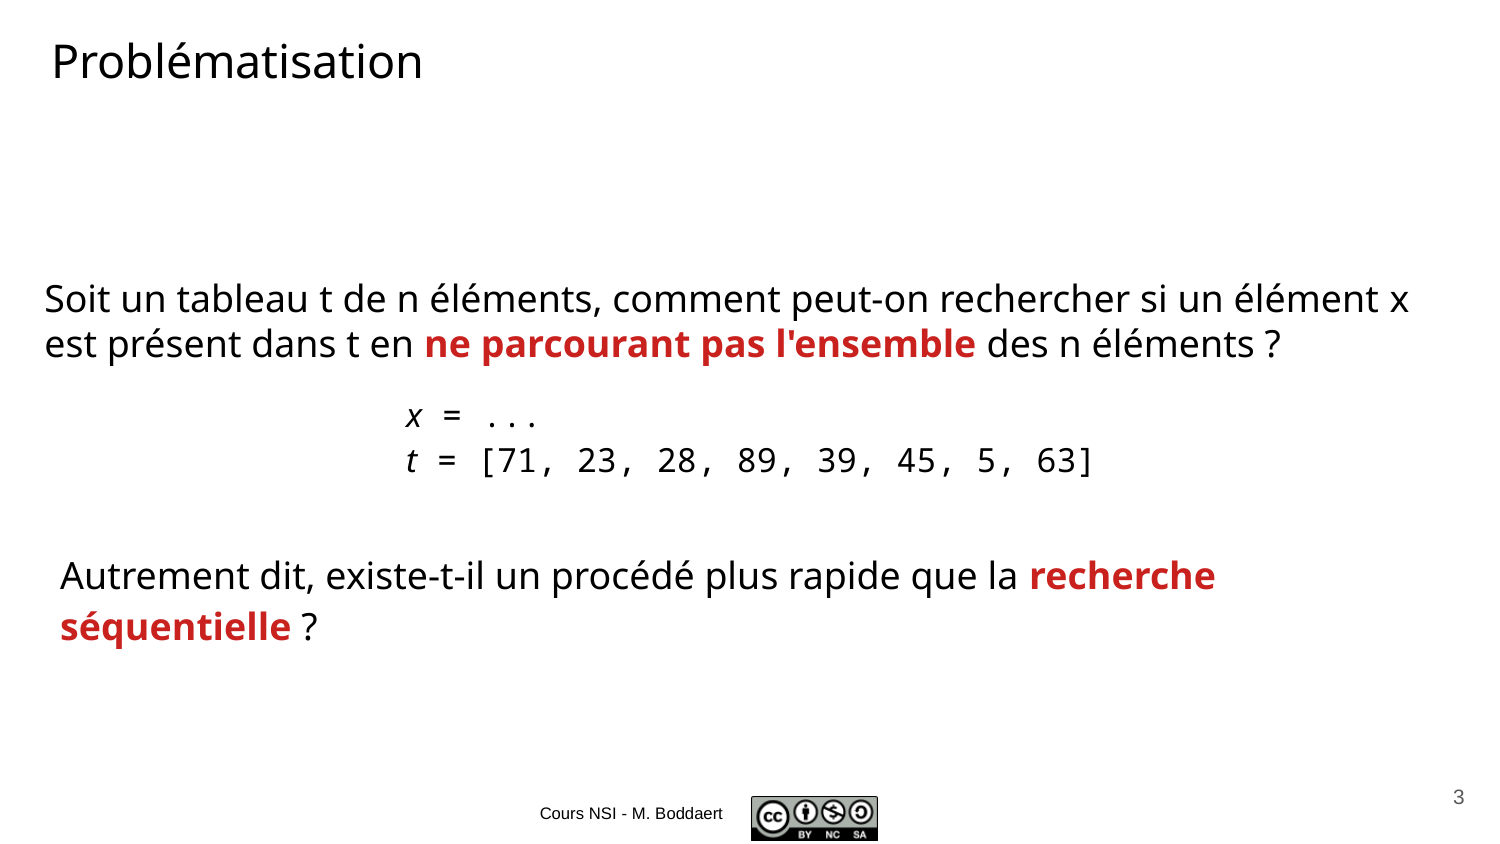

# Problématisation
Soit un tableau t de n éléments, comment peut-on rechercher si un élément x est présent dans t en ne parcourant pas l'ensemble des n éléments ?
x = ...
t = [71, 23, 28, 89, 39, 45, 5, 63]
Autrement dit, existe-t-il un procédé plus rapide que la recherche séquentielle ?
3